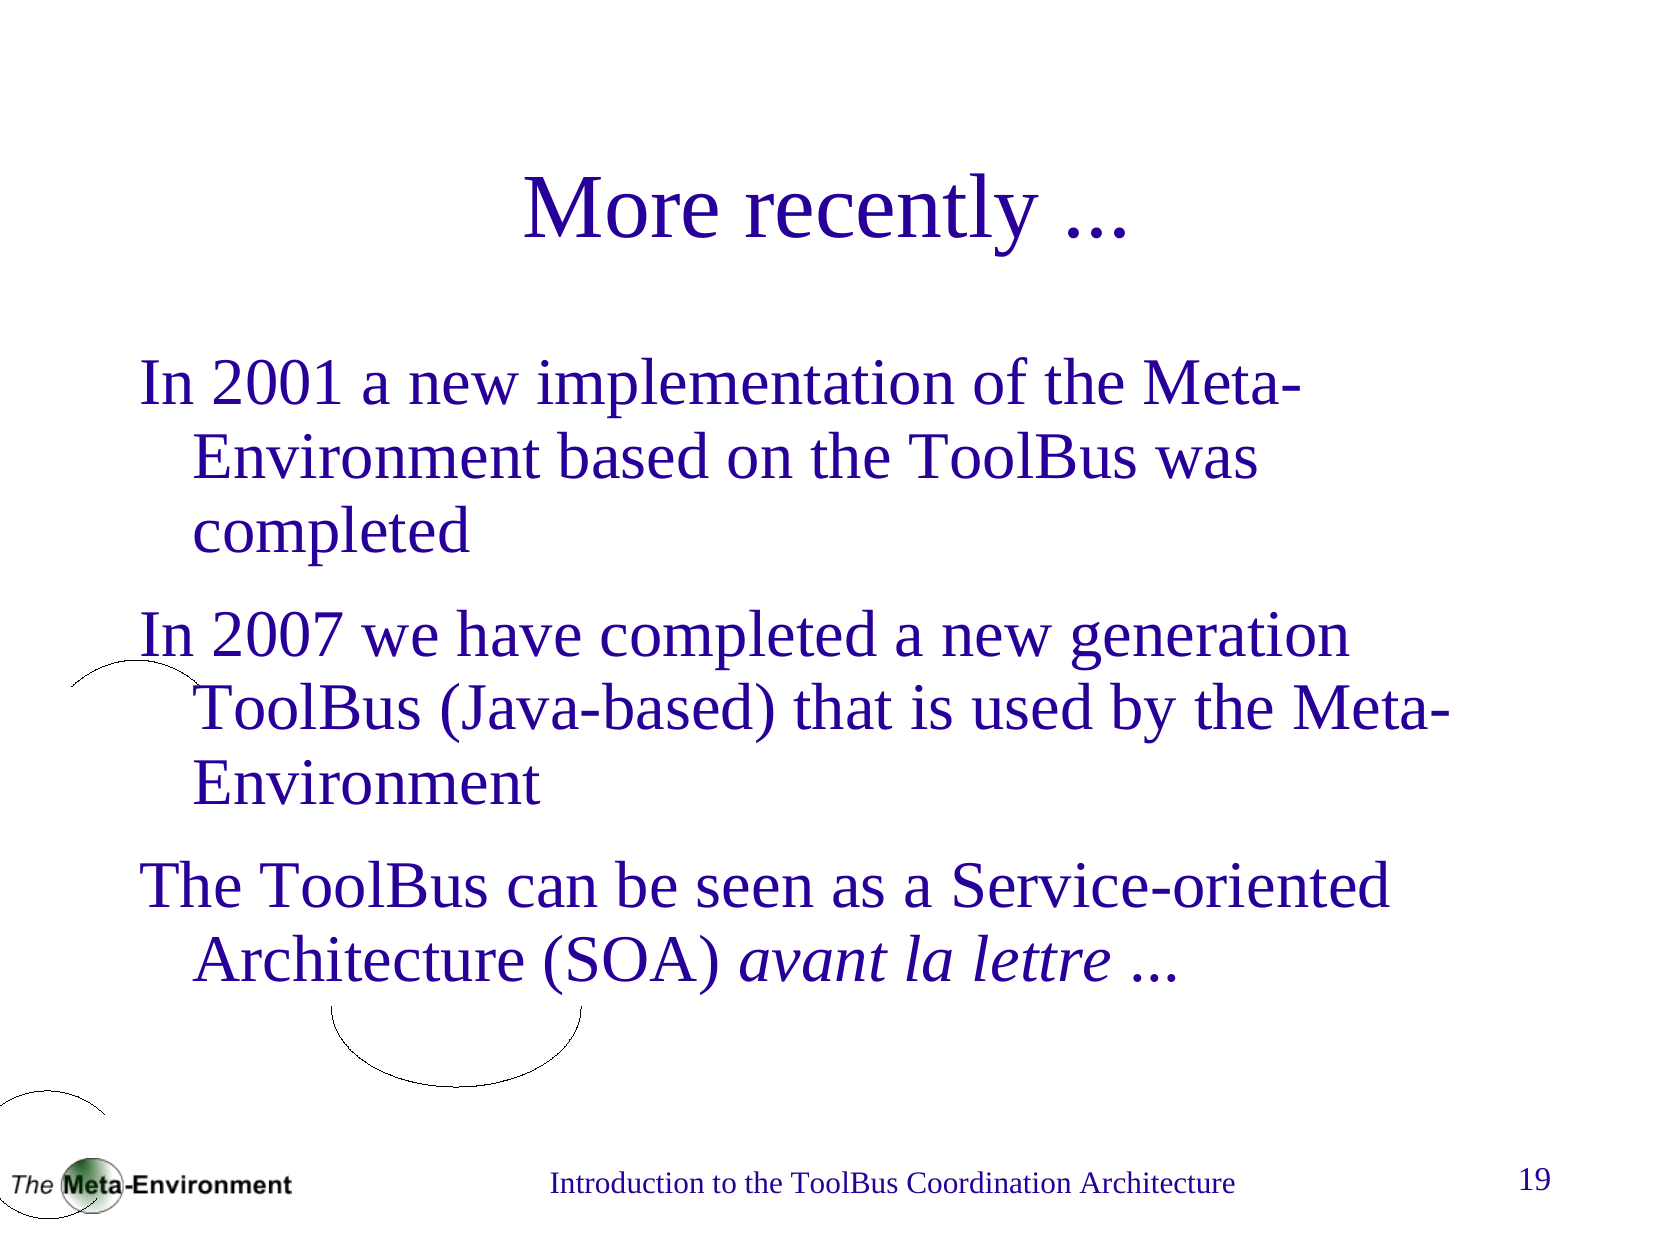

# More recently ...
In 2001 a new implementation of the Meta-Environment based on the ToolBus was completed
In 2007 we have completed a new generation ToolBus (Java-based) that is used by the Meta-Environment
The ToolBus can be seen as a Service-oriented Architecture (SOA) avant la lettre ...